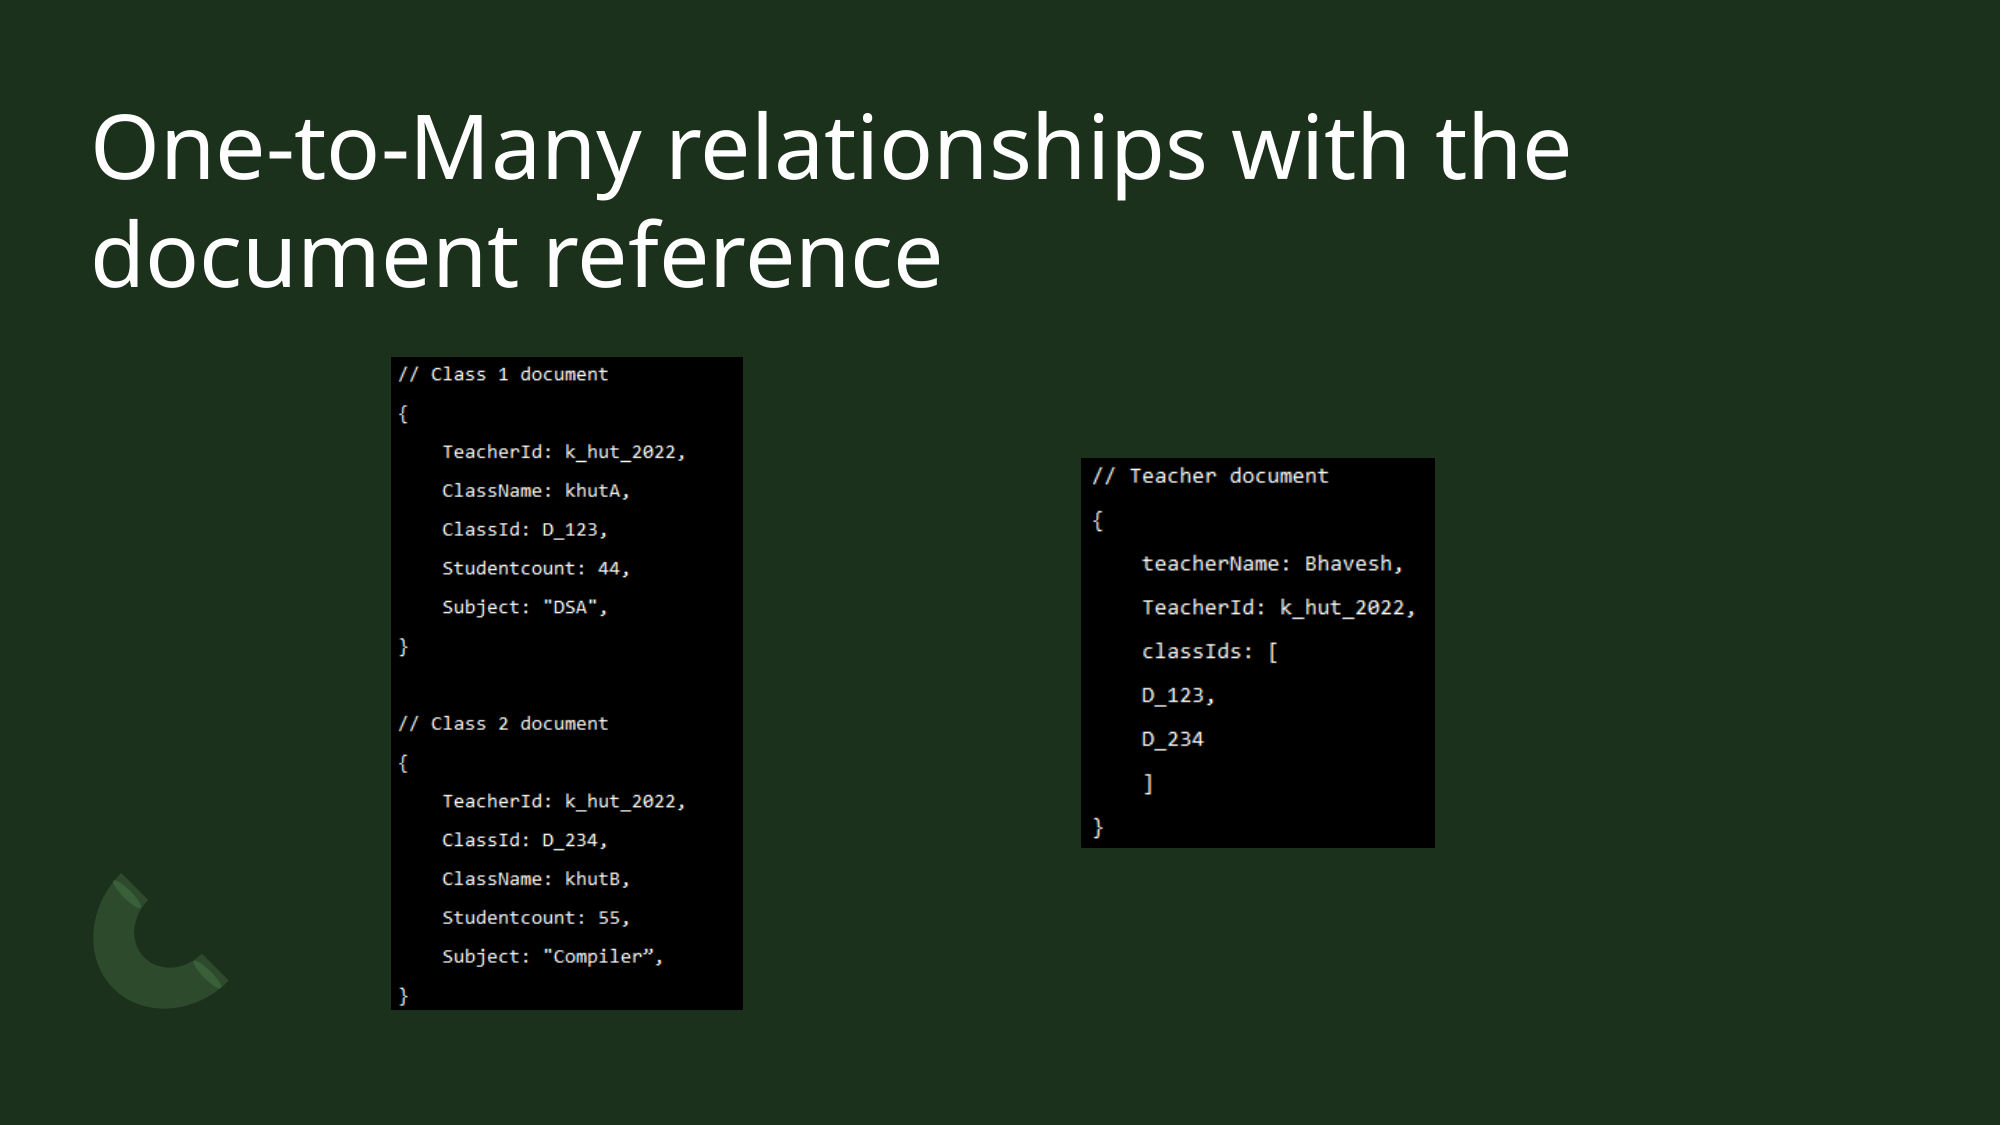

# One-to-Many relationships with the document reference